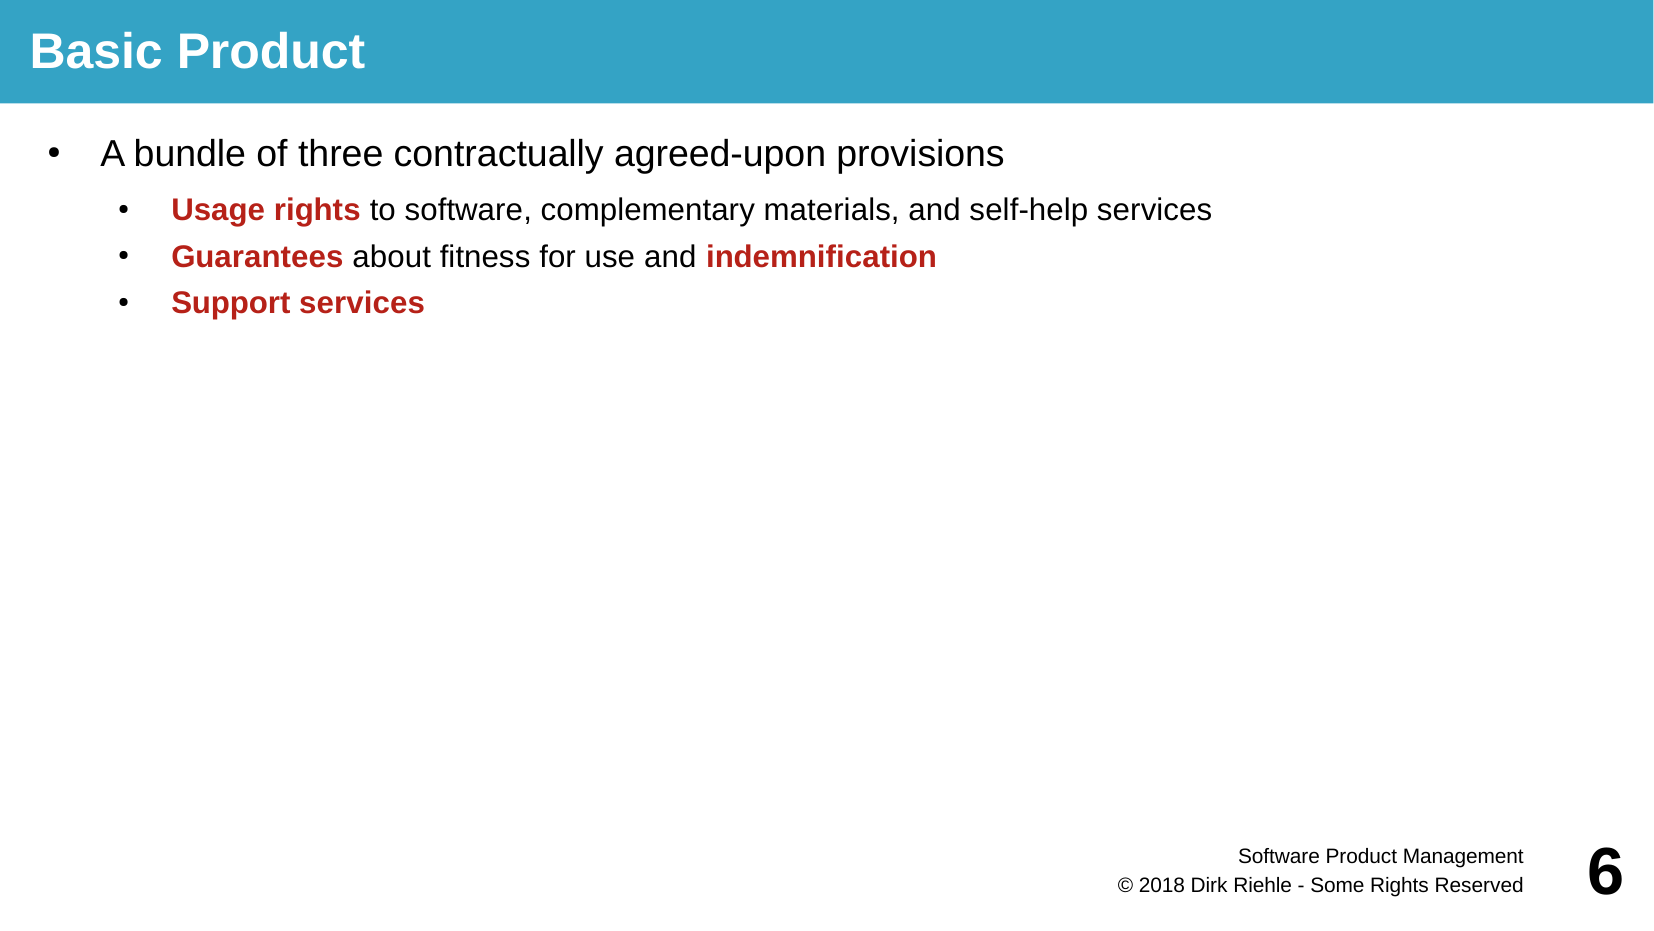

# Basic Product
A bundle of three contractually agreed-upon provisions
Usage rights to software, complementary materials, and self-help services
Guarantees about fitness for use and indemnification
Support services
Software Product Management
6
© 2018 Dirk Riehle - Some Rights Reserved